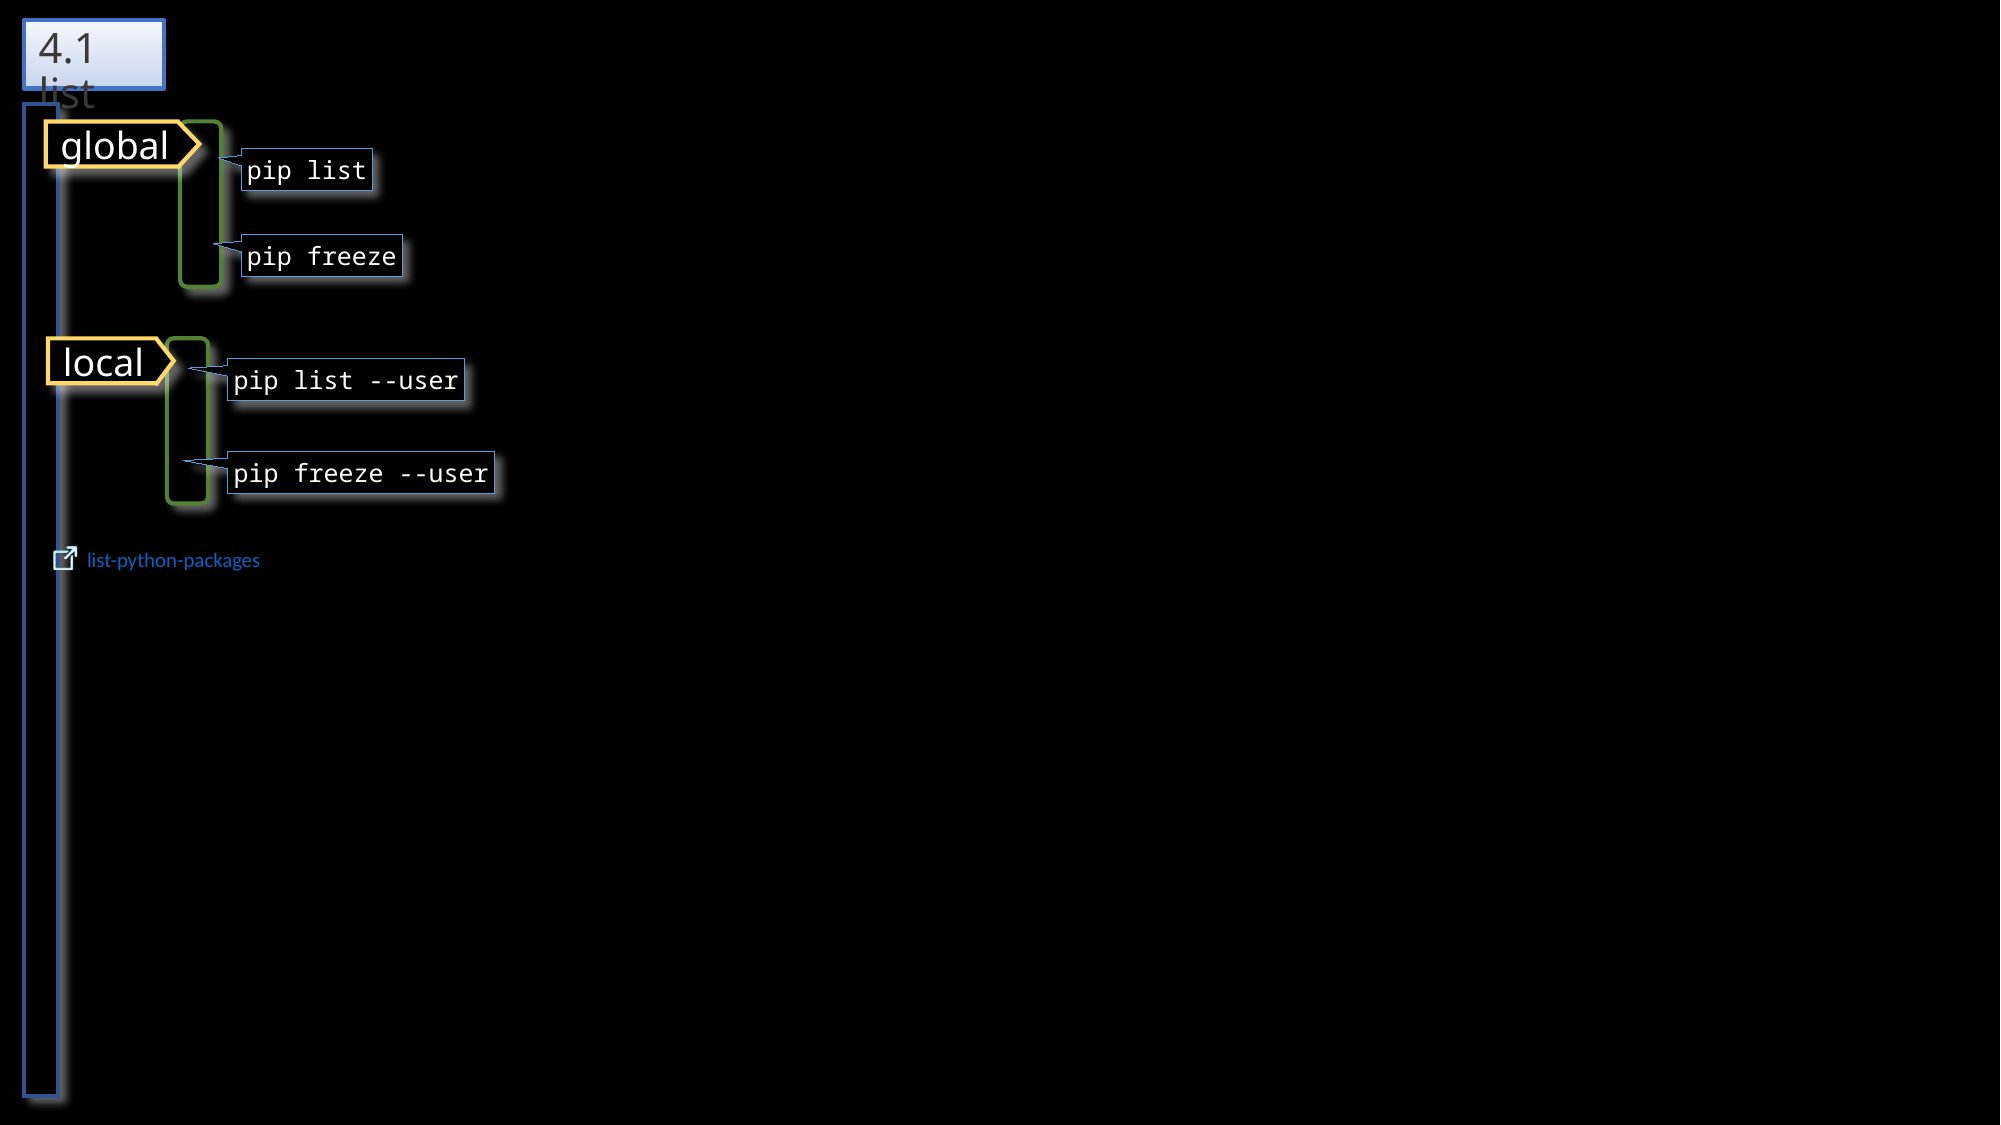

# 4.1 list
global
pip list
pip freeze
local
pip list --user
pip freeze --user
list-python-packages